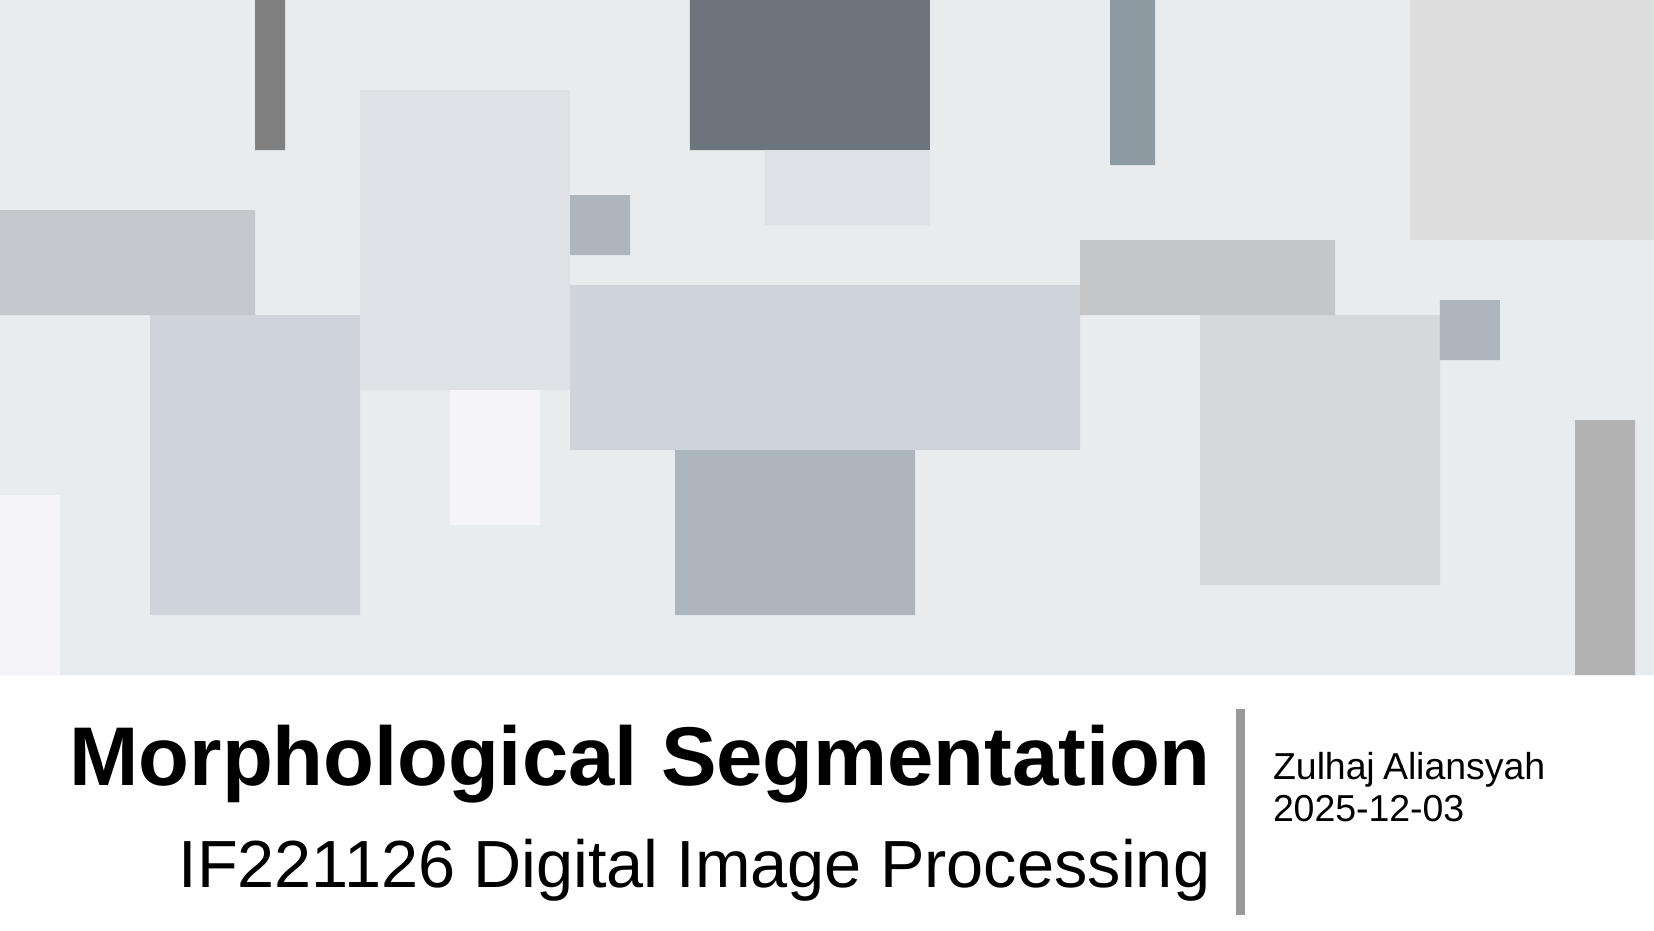

# Morphological Segmentation
Zulhaj Aliansyah
2025-12-03
IF221126 Digital Image Processing